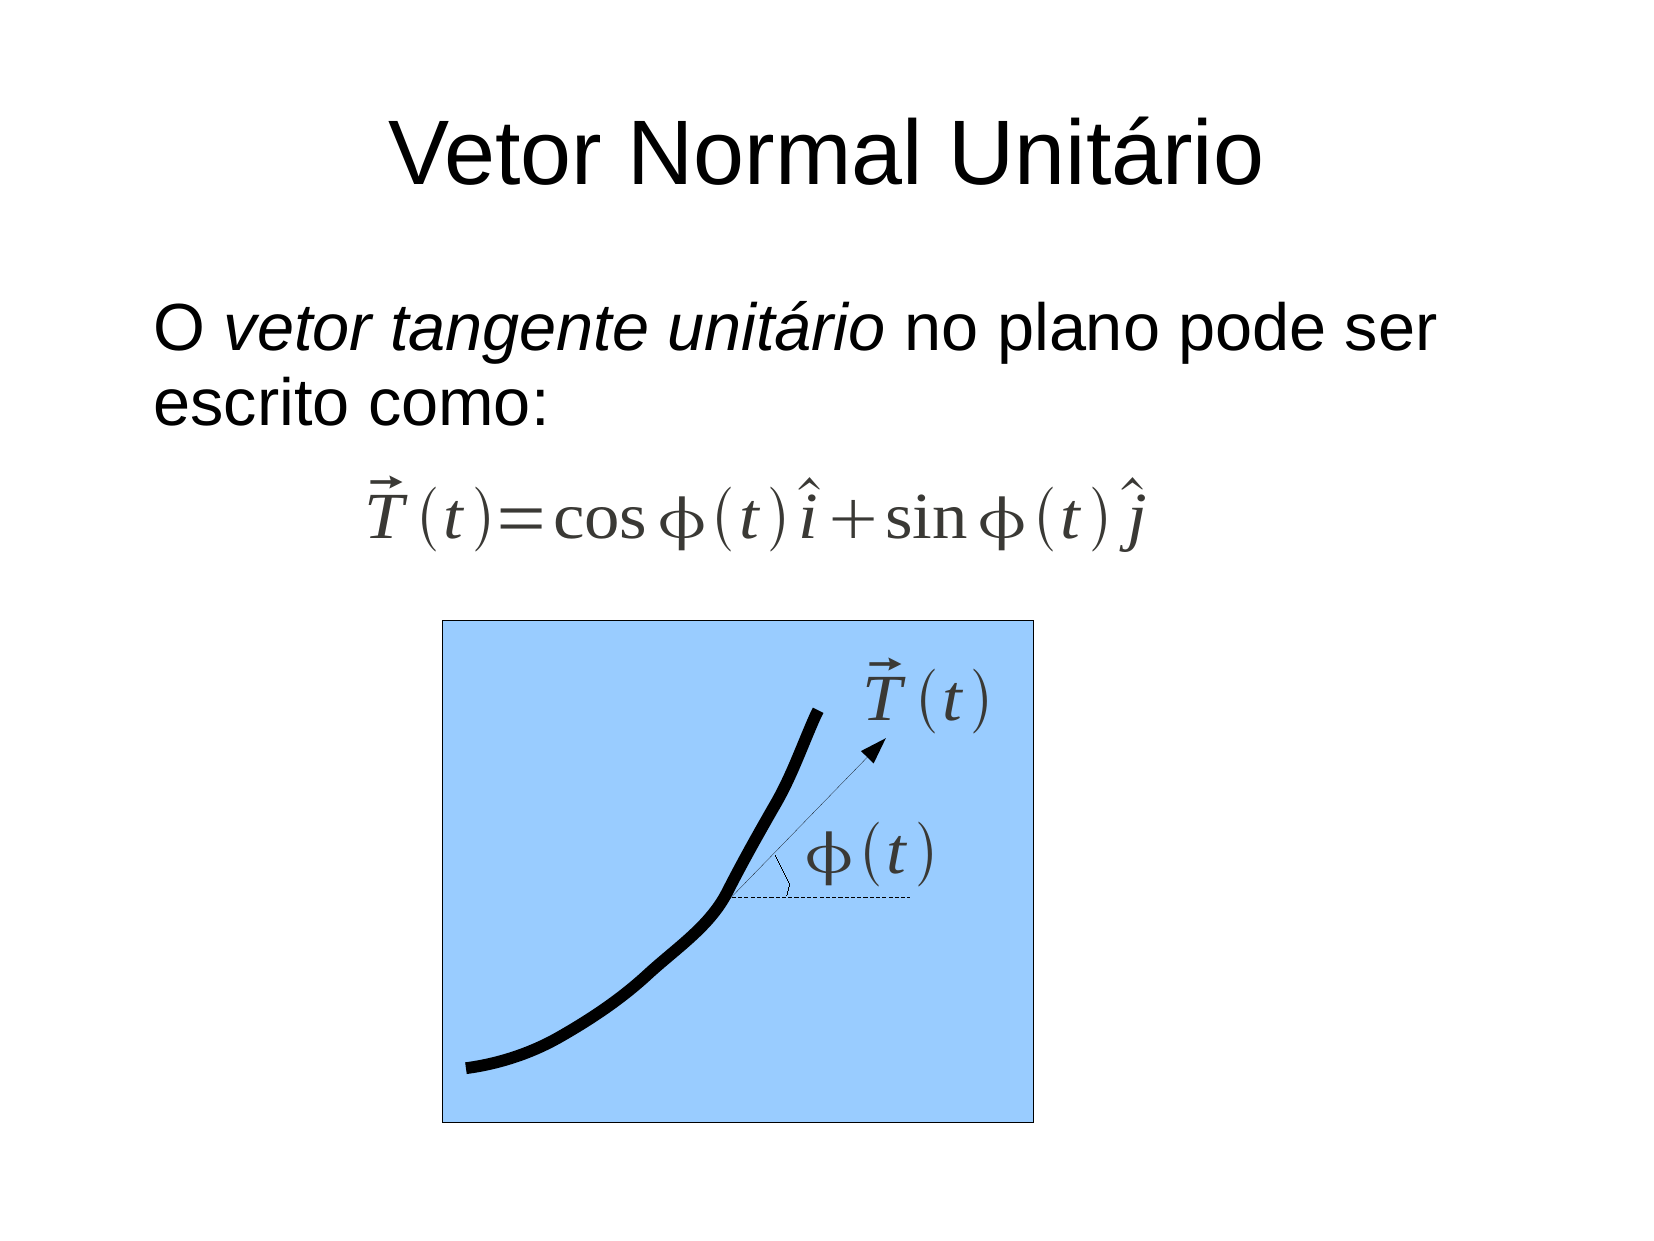

# Vetor Normal Unitário
O vetor tangente unitário no plano pode ser escrito como: